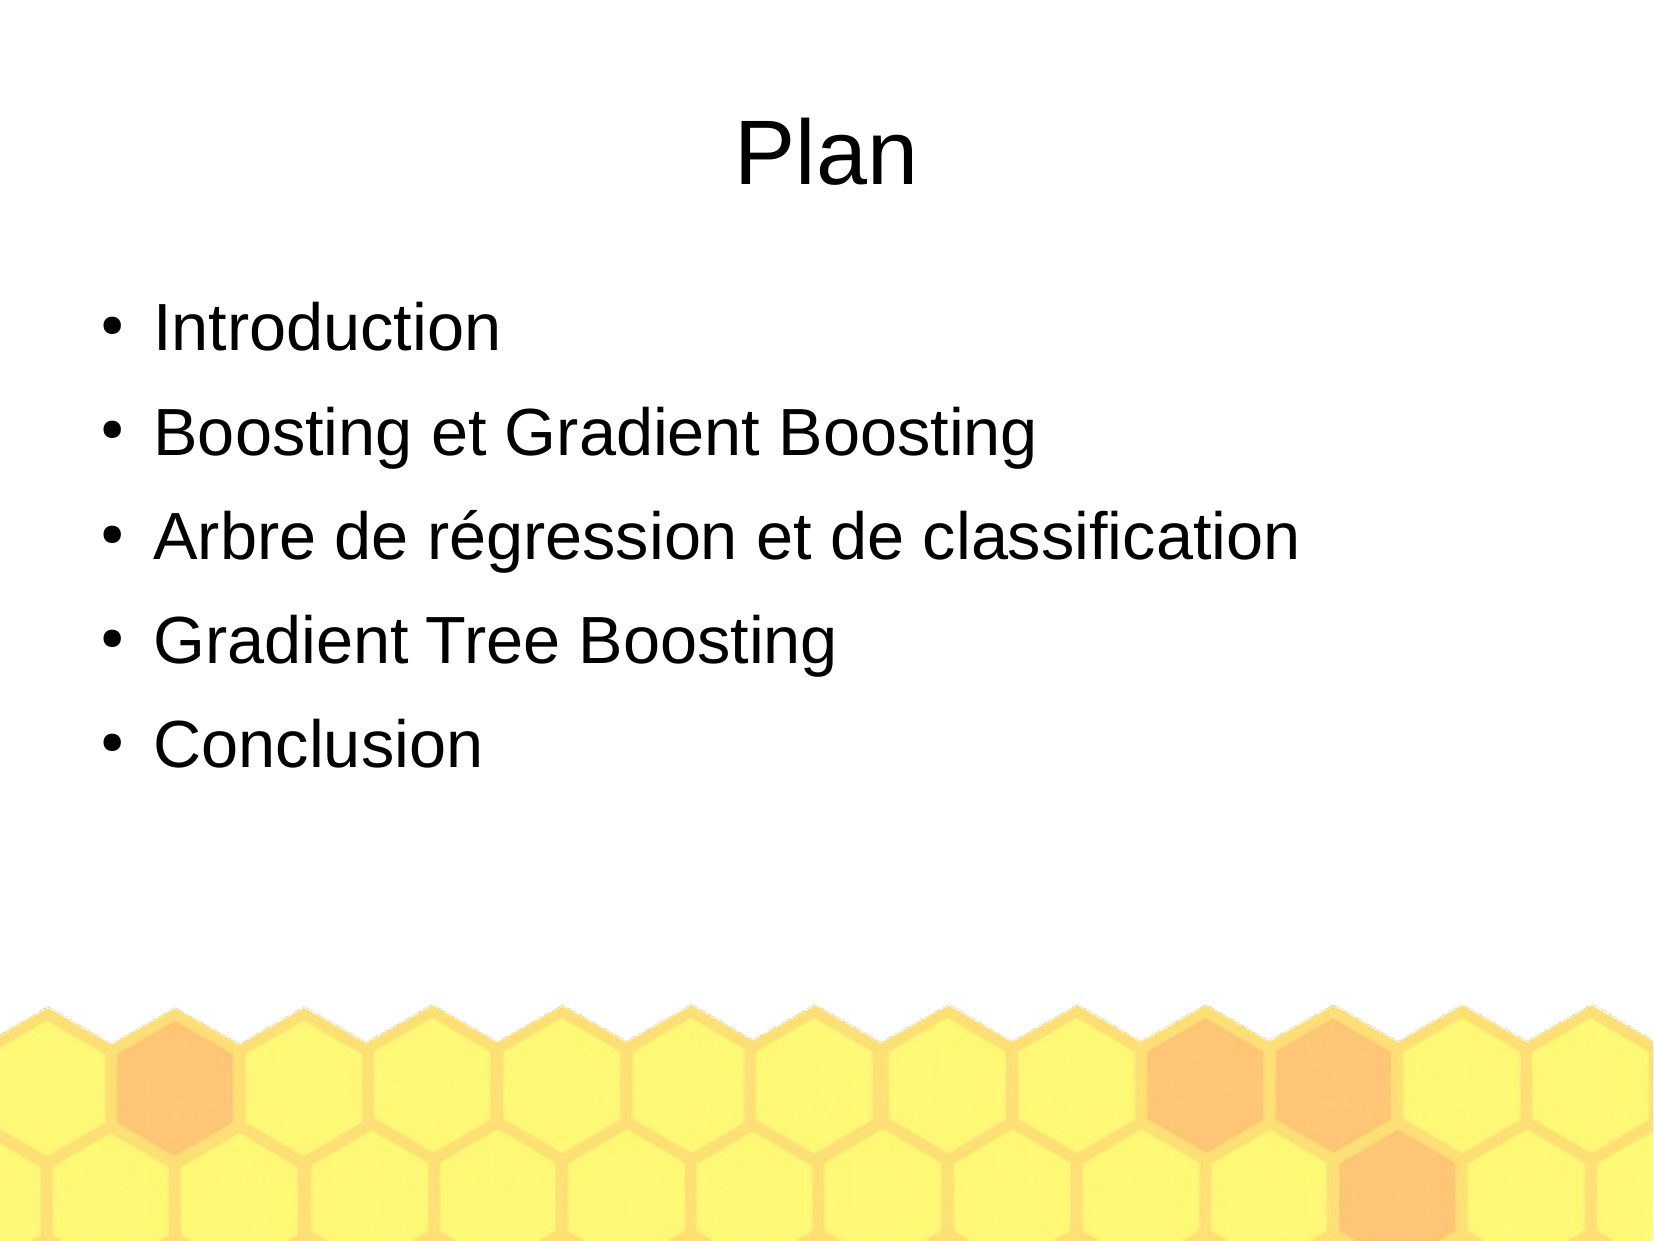

# Plan
Introduction
Boosting et Gradient Boosting
Arbre de régression et de classification
Gradient Tree Boosting
Conclusion